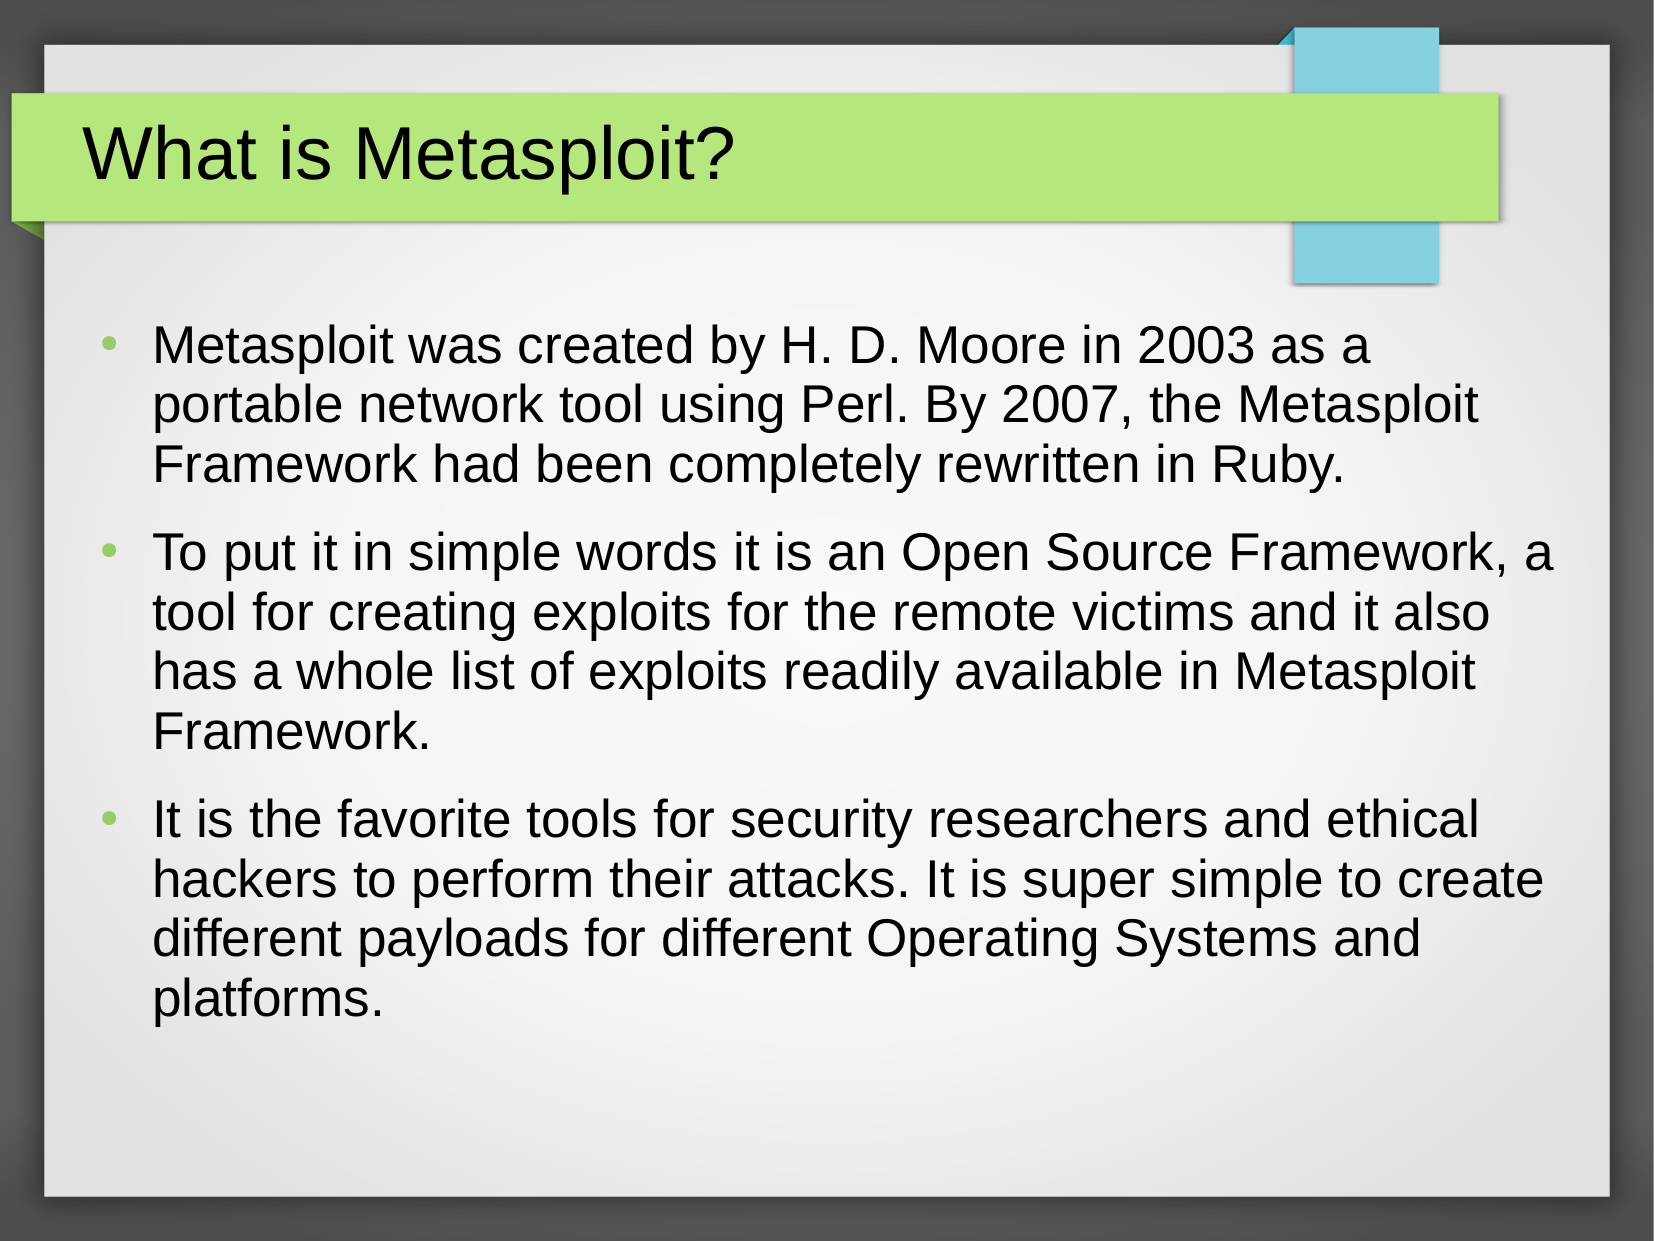

# What is Metasploit?
Metasploit was created by H. D. Moore in 2003 as a portable network tool using Perl. By 2007, the Metasploit Framework had been completely rewritten in Ruby.
To put it in simple words it is an Open Source Framework, a tool for creating exploits for the remote victims and it also has a whole list of exploits readily available in Metasploit Framework.
It is the favorite tools for security researchers and ethical hackers to perform their attacks. It is super simple to create different payloads for different Operating Systems and platforms.